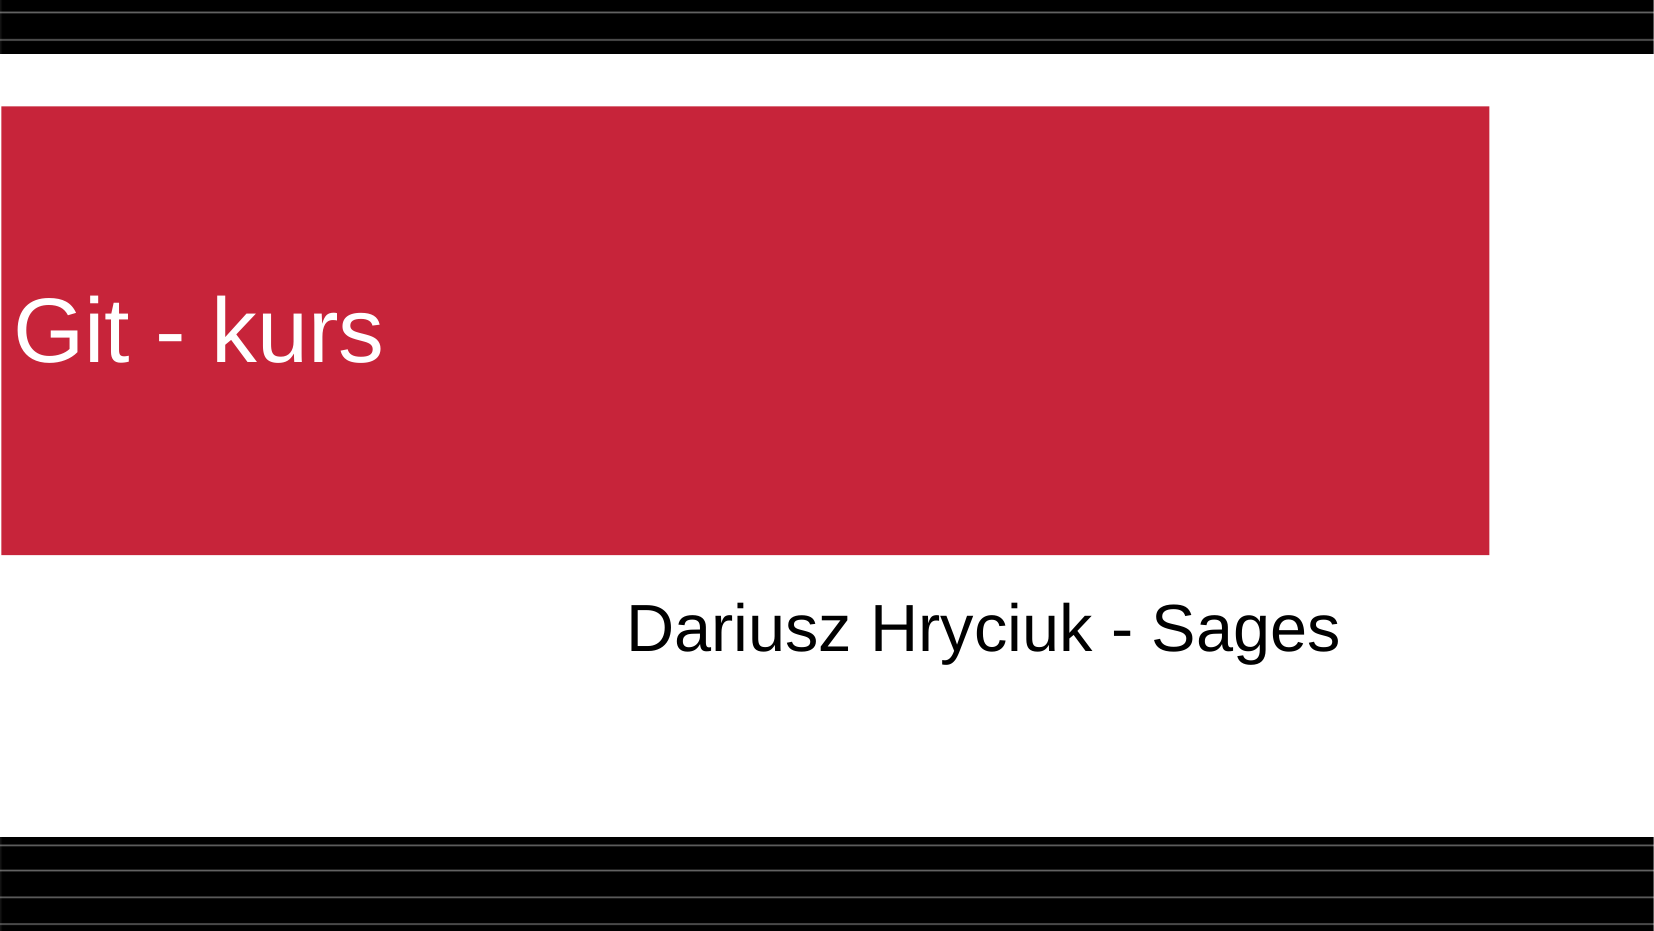

# Git - kurs
Dariusz Hryciuk - Sages